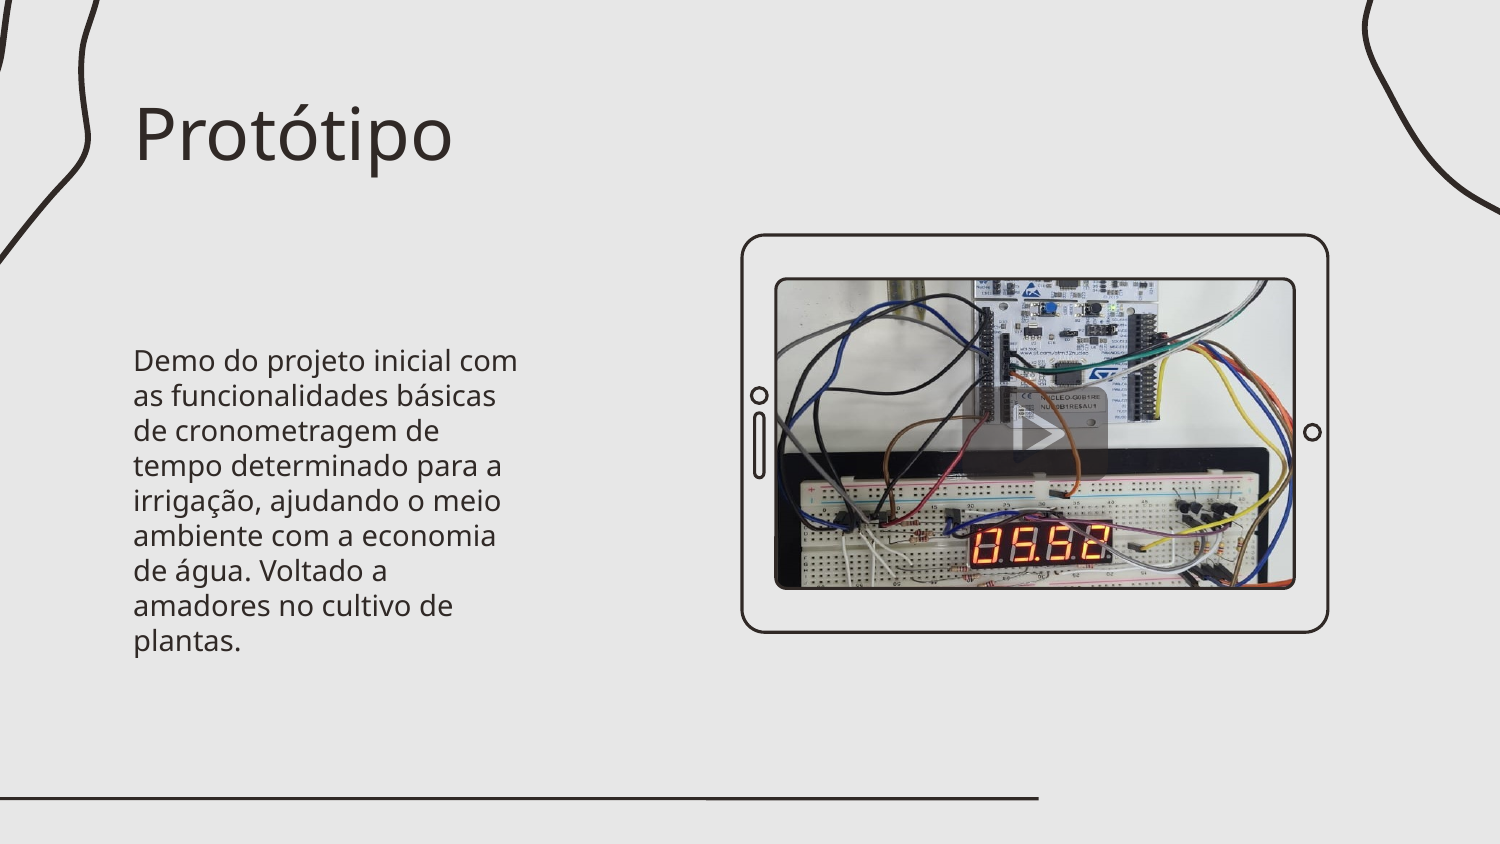

# Protótipo
Demo do projeto inicial com as funcionalidades básicas de cronometragem de tempo determinado para a irrigação, ajudando o meio ambiente com a economia de água. Voltado a amadores no cultivo de plantas.